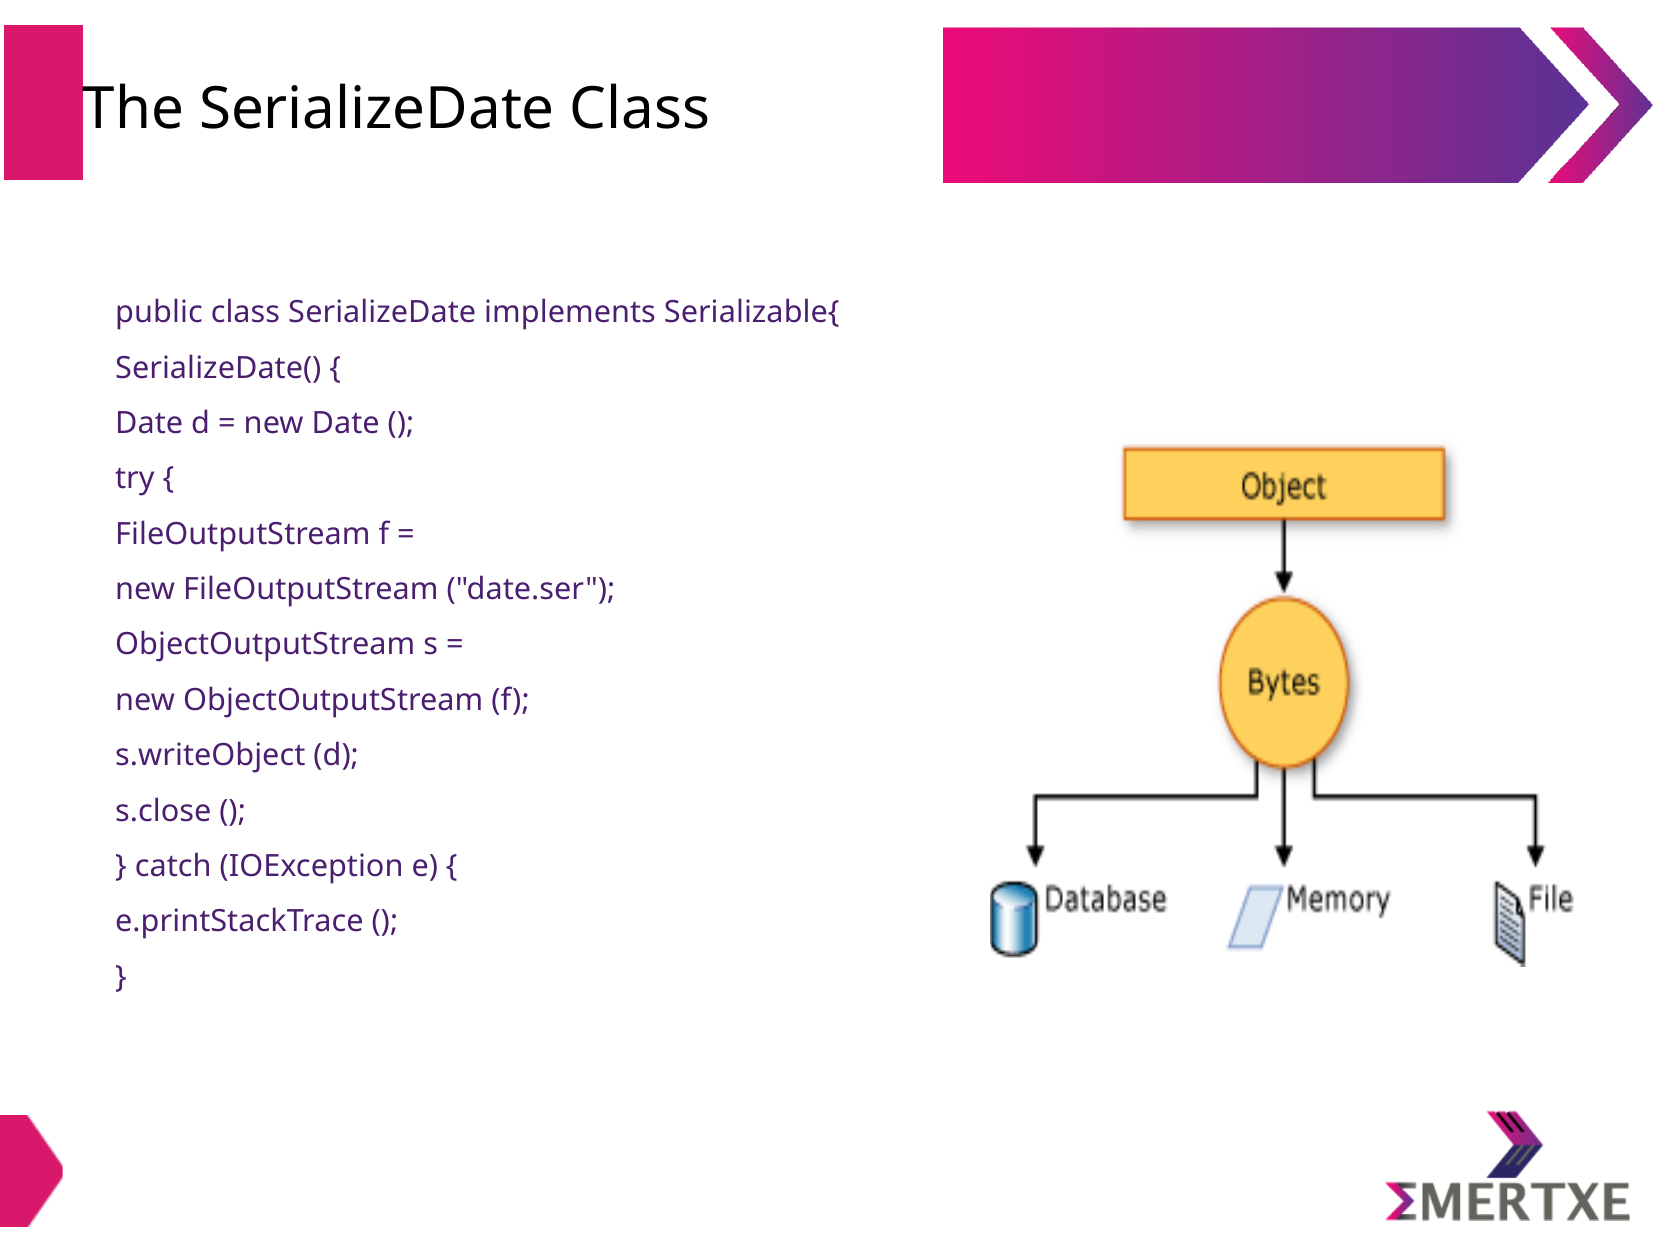

# The SerializeDate Class
public class SerializeDate implements Serializable{
SerializeDate() {
Date d = new Date ();
try {
FileOutputStream f =
new FileOutputStream ("date.ser");
ObjectOutputStream s =
new ObjectOutputStream (f);
s.writeObject (d);
s.close ();
} catch (IOException e) {
e.printStackTrace ();
}